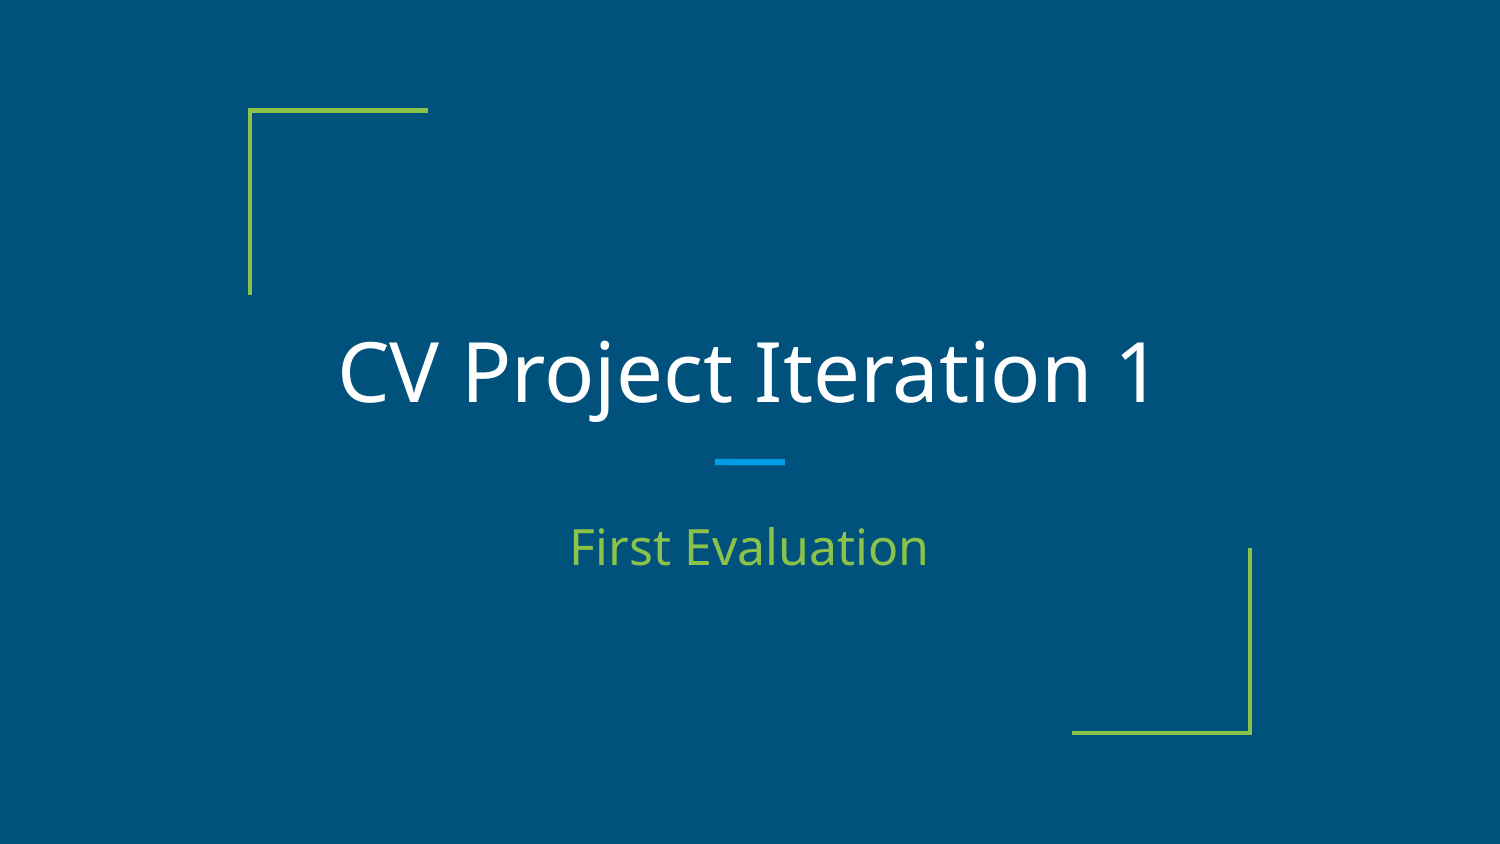

# CV Project Iteration 1
First Evaluation